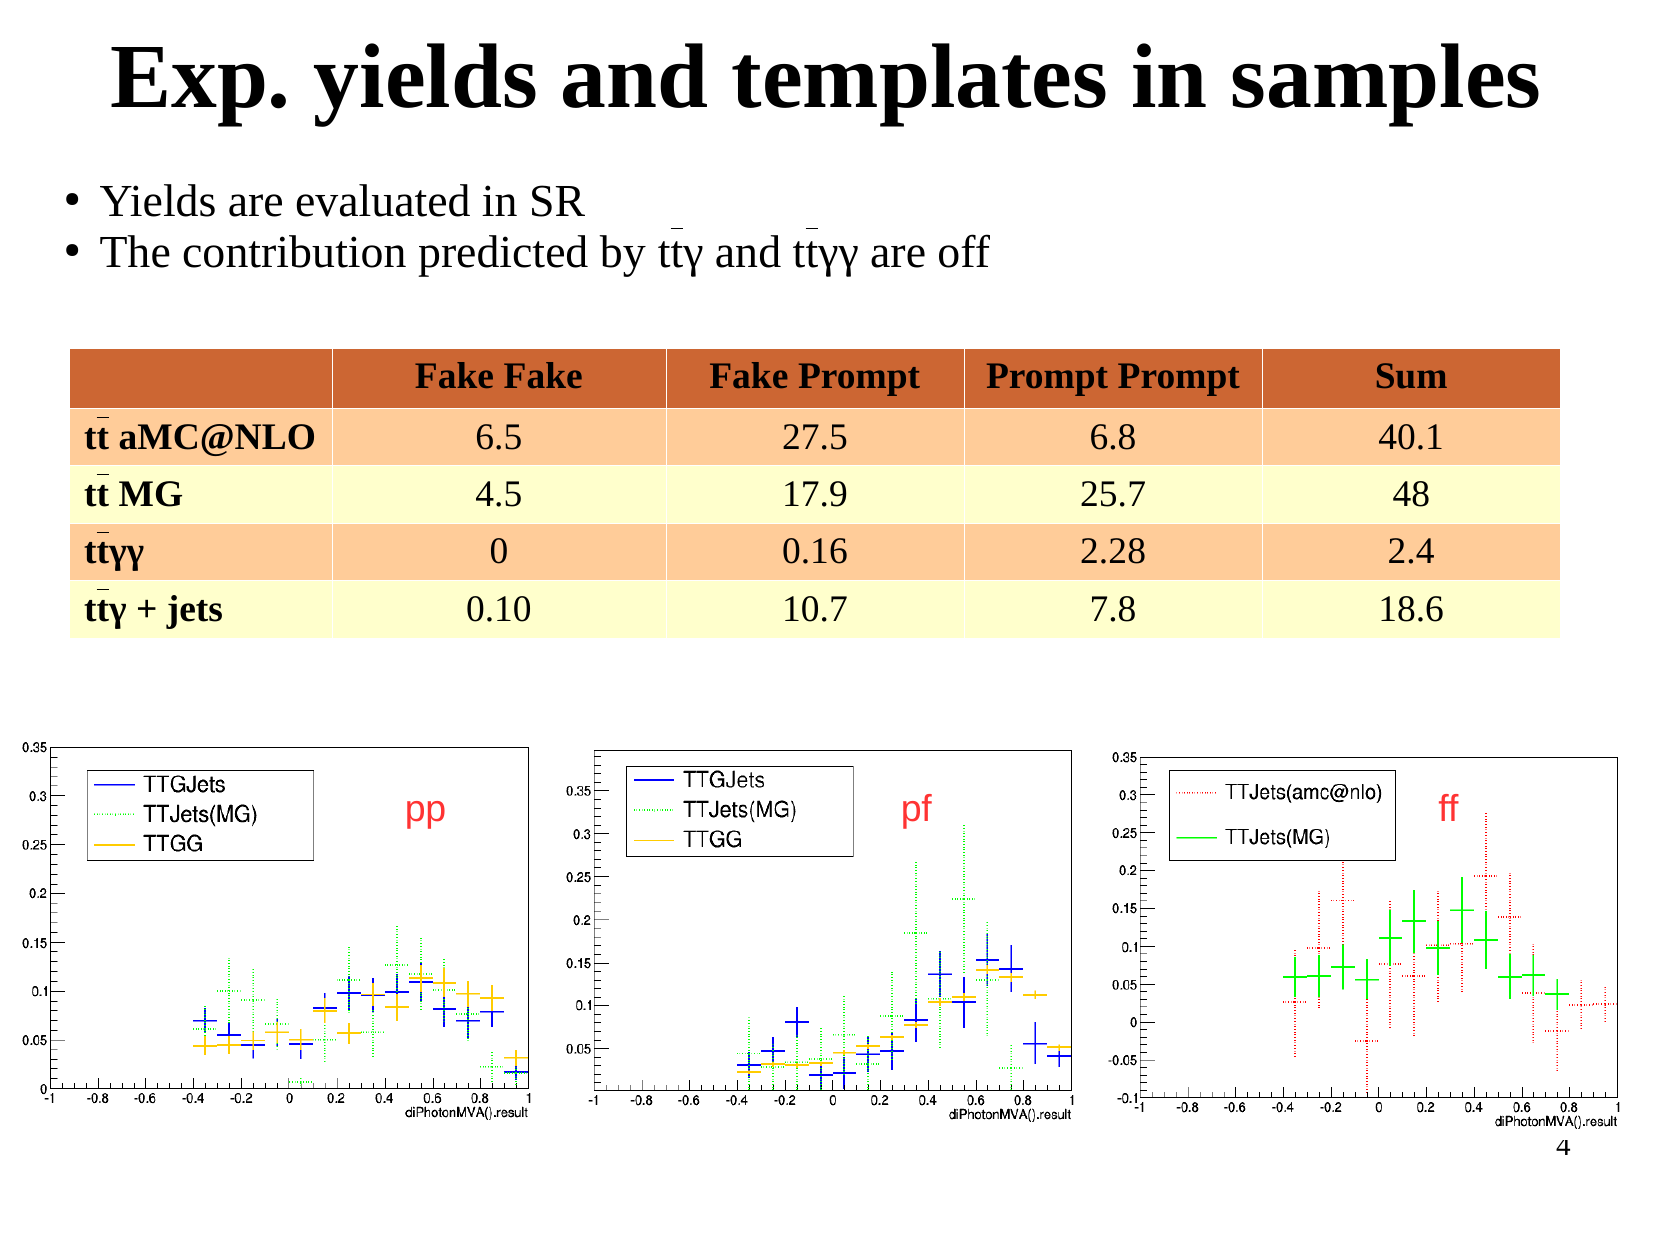

# Exp. yields and templates in samples
Yields are evaluated in SR
The contribution predicted by ttγ and ttγγ are off
| | Fake Fake | Fake Prompt | Prompt Prompt | Sum |
| --- | --- | --- | --- | --- |
| tt aMC@NLO | 6.5 | 27.5 | 6.8 | 40.1 |
| tt MG | 4.5 | 17.9 | 25.7 | 48 |
| ttγγ | 0 | 0.16 | 2.28 | 2.4 |
| ttγ + jets | 0.10 | 10.7 | 7.8 | 18.6 |
pp
pf
ff
4